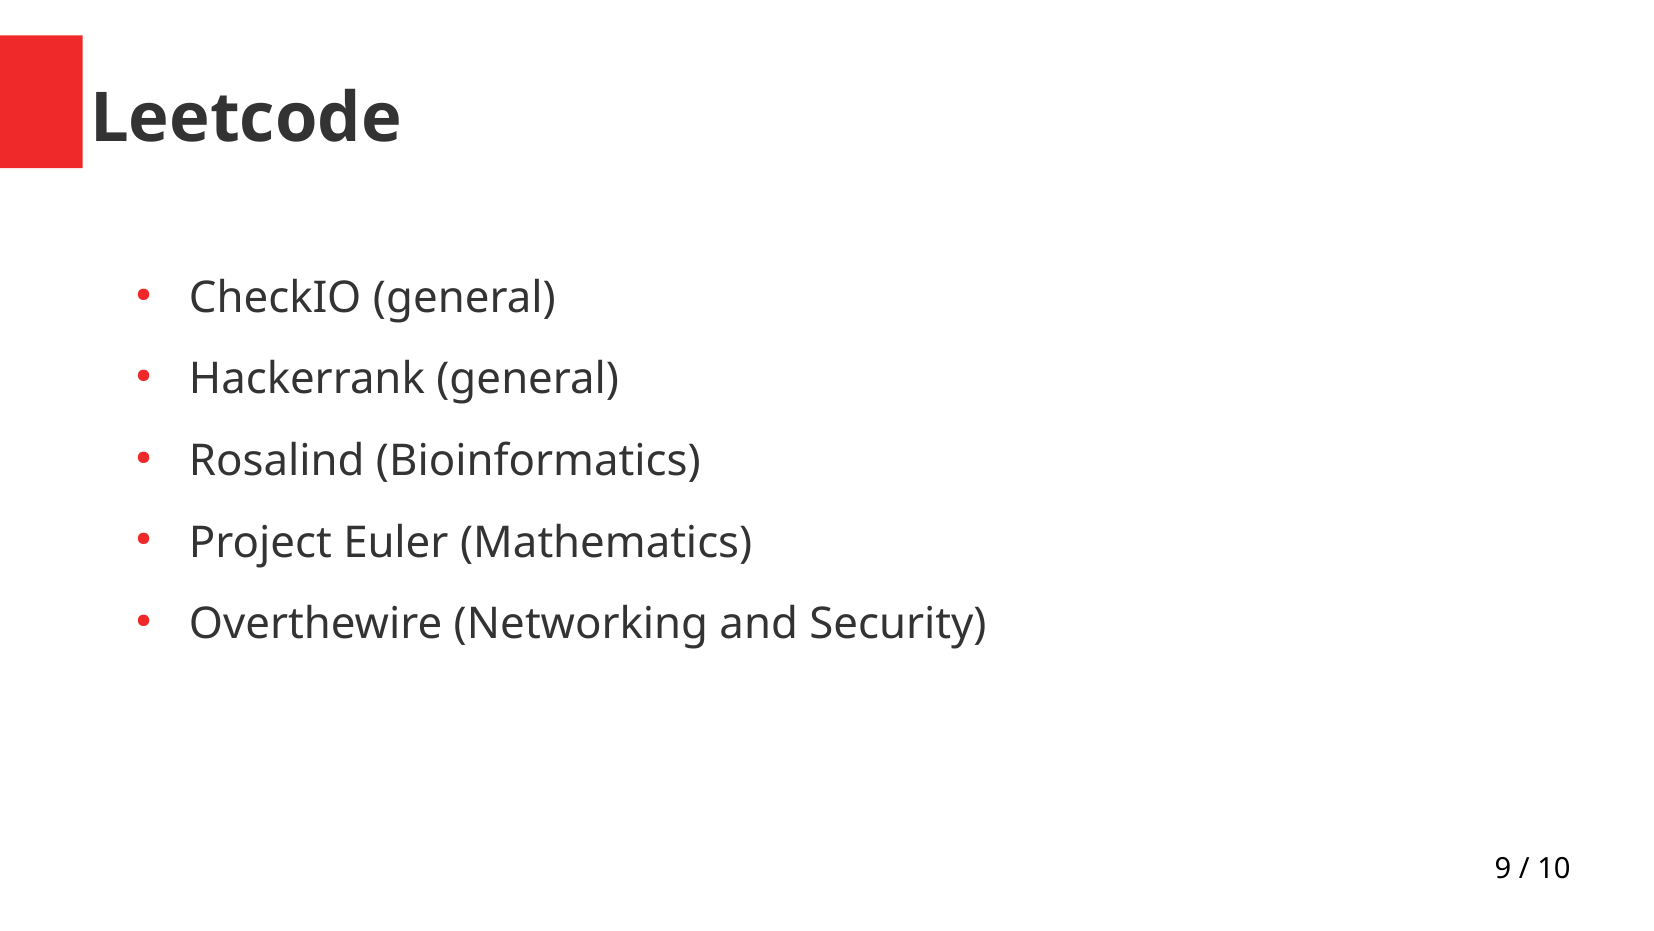

# Leetcode
CheckIO (general)
Hackerrank (general)
Rosalind (Bioinformatics)
Project Euler (Mathematics)
Overthewire (Networking and Security)
9